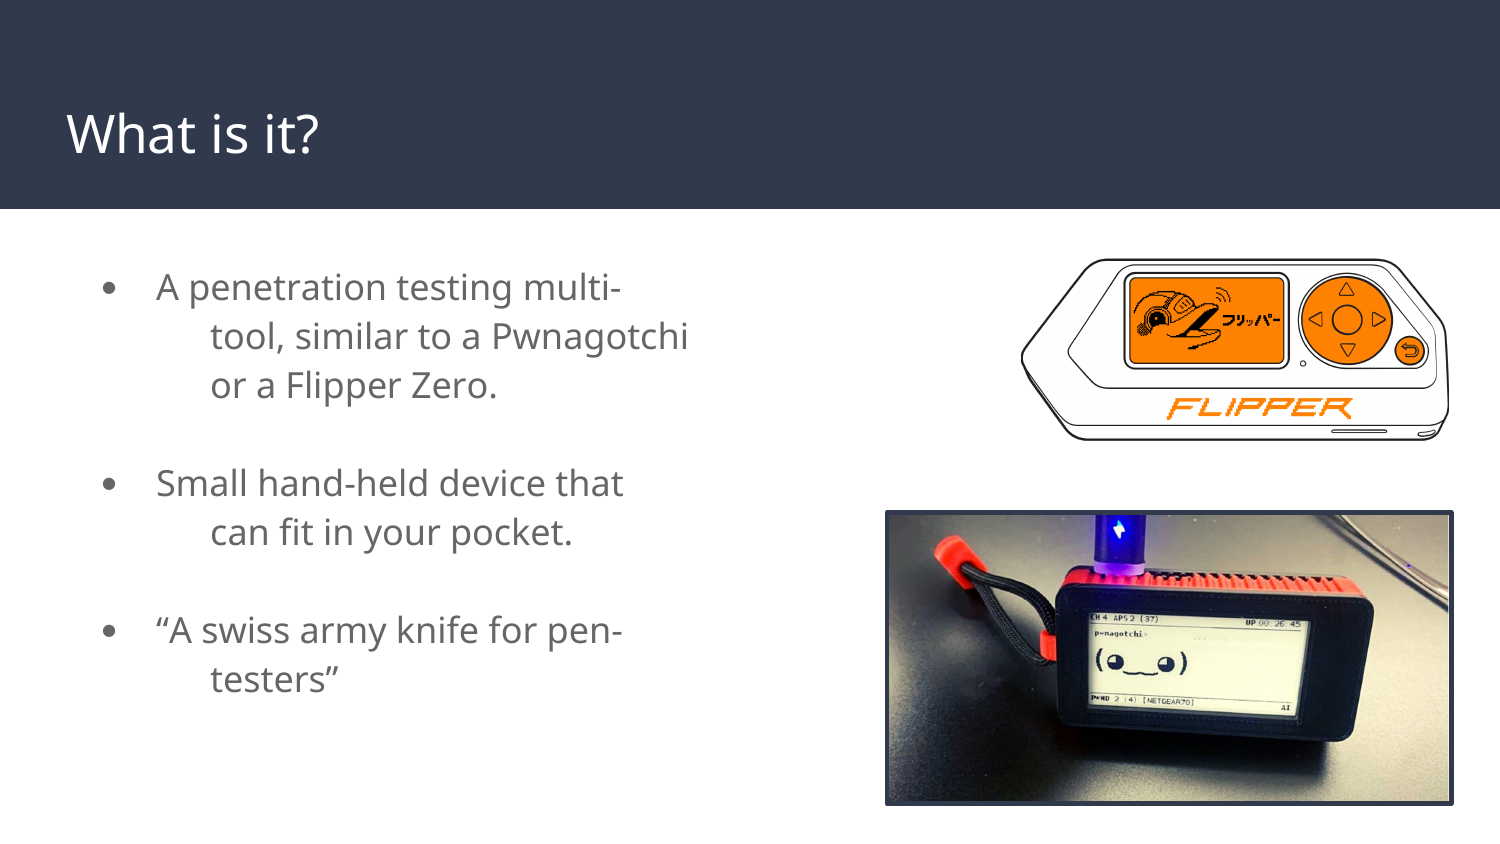

# What is it?
A penetration testing multi-tool, similar to a Pwnagotchi or a Flipper Zero.
Small hand-held device that can fit in your pocket.
“A swiss army knife for pen-testers”